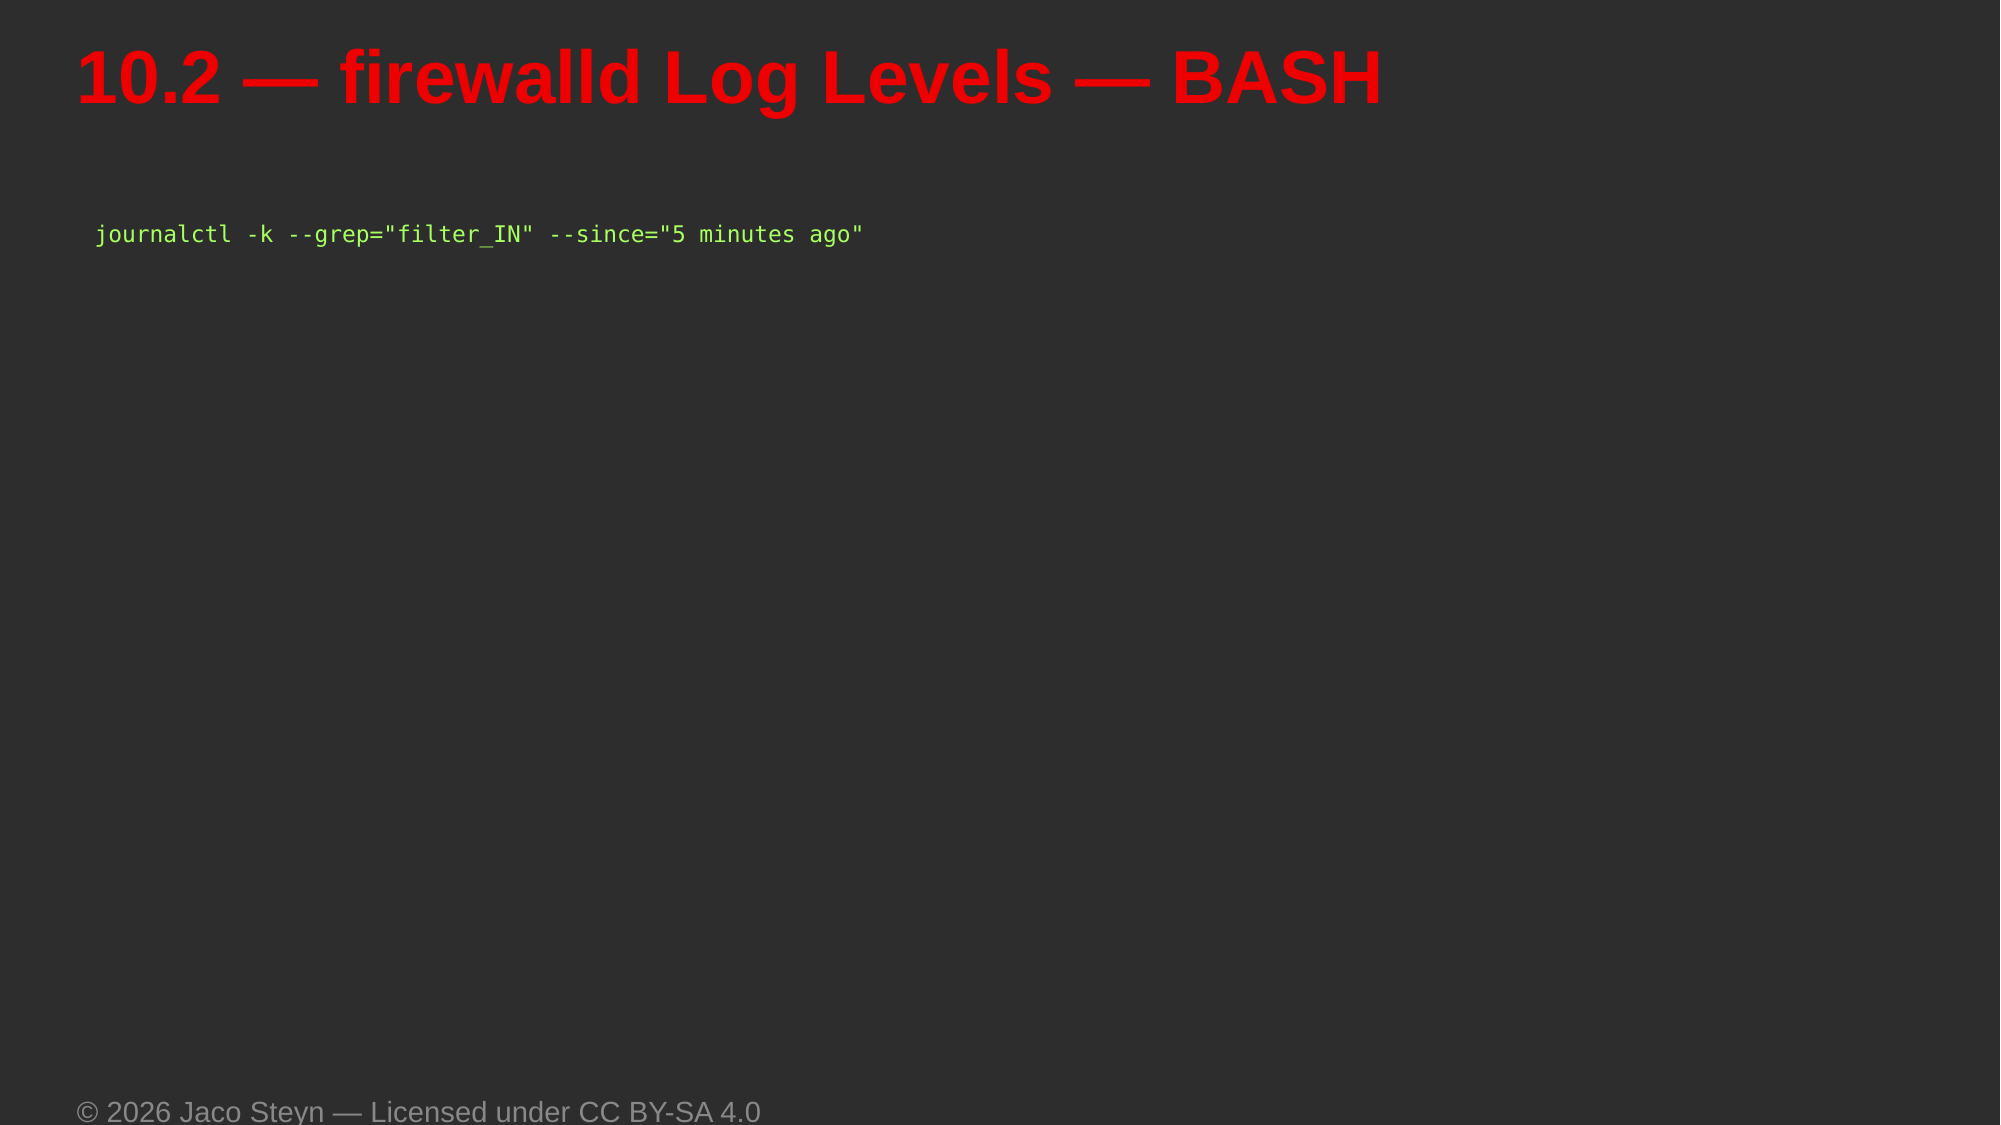

10.2 — firewalld Log Levels — BASH
journalctl -k --grep="filter_IN" --since="5 minutes ago"
© 2026 Jaco Steyn — Licensed under CC BY-SA 4.0